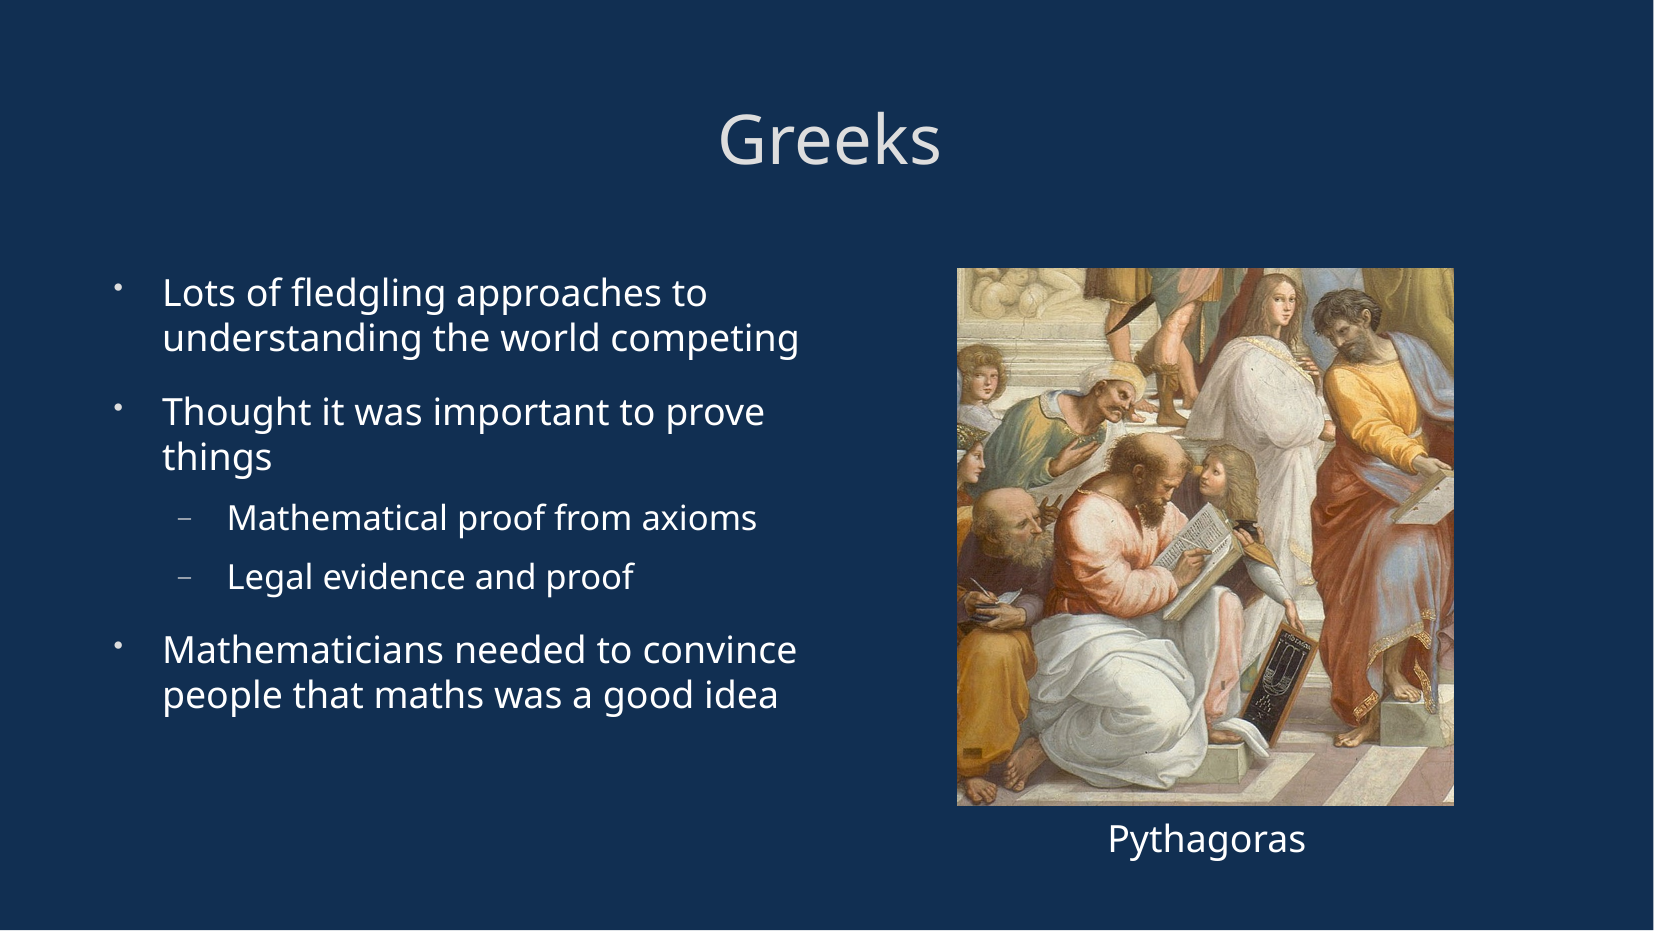

Greeks
# Lots of fledgling approaches to understanding the world competing
Thought it was important to prove things
Mathematical proof from axioms
Legal evidence and proof
Mathematicians needed to convince people that maths was a good idea
Pythagoras